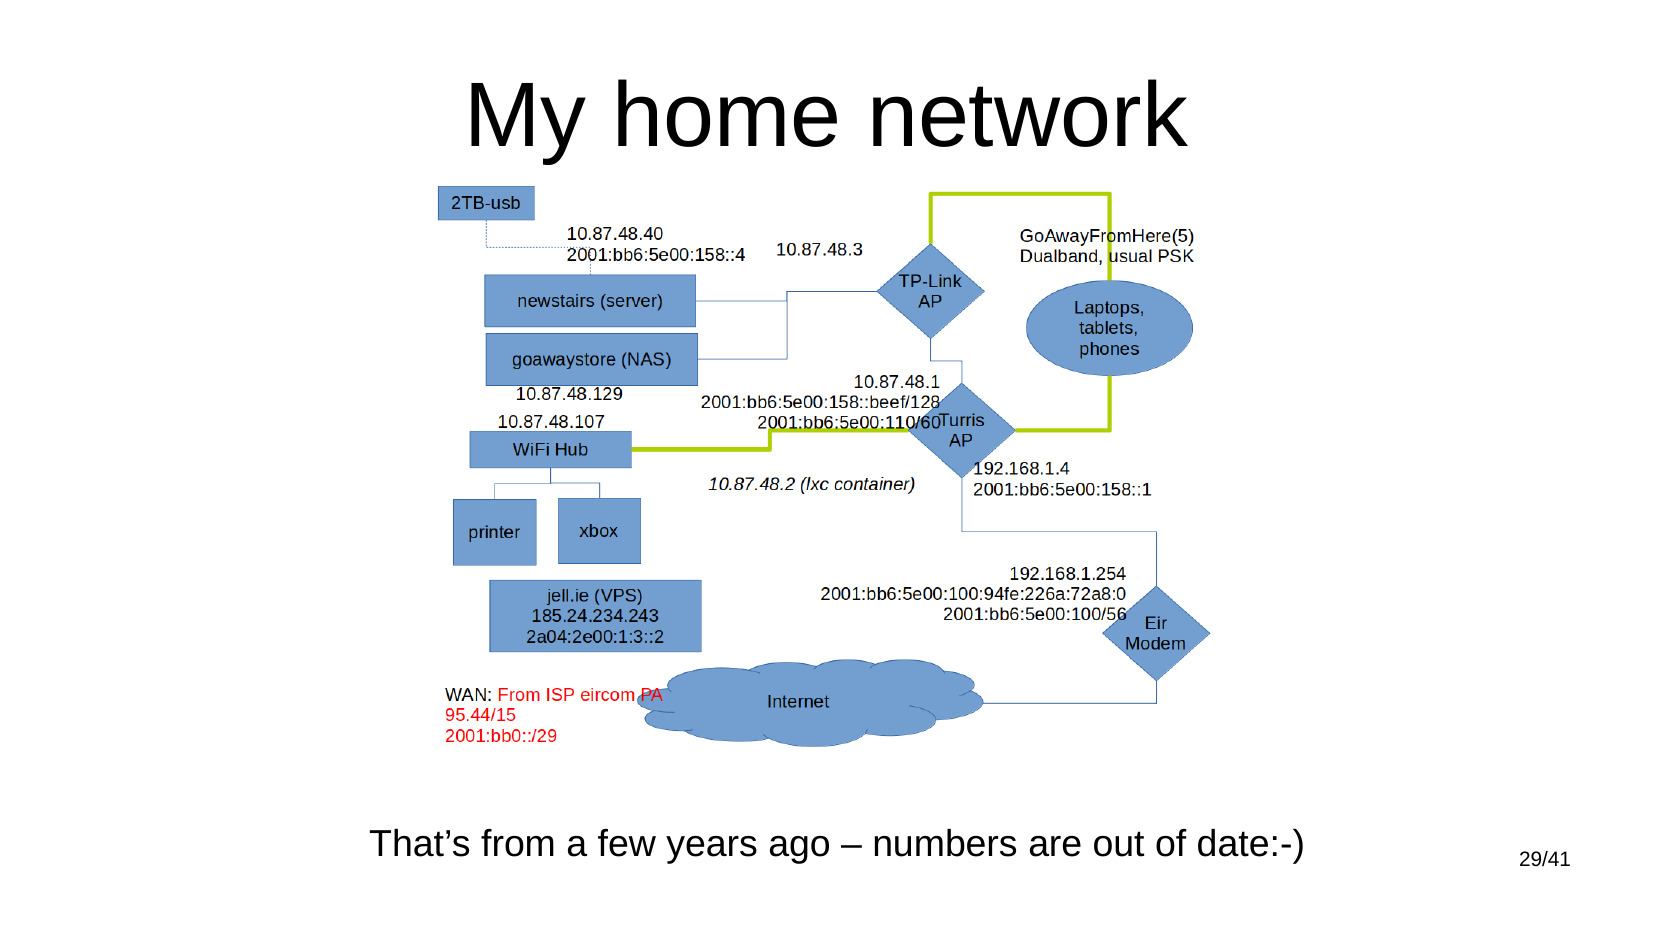

# My home network
That’s from a few years ago – numbers are out of date:-)
29